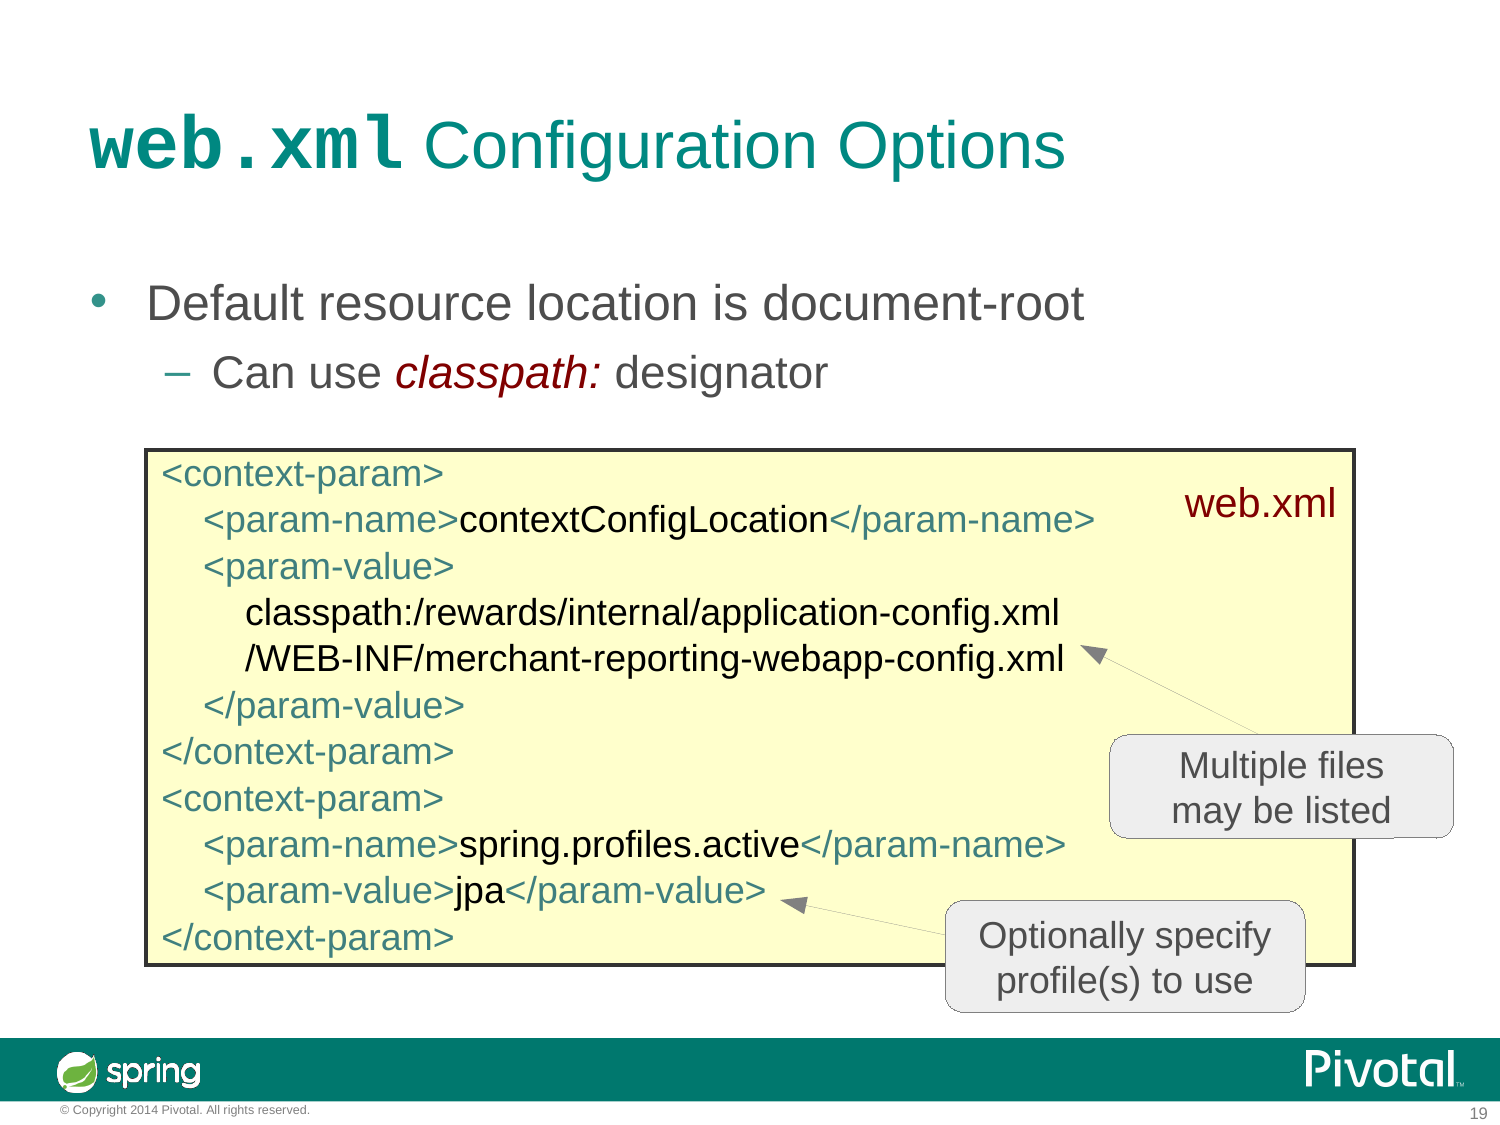

# web.xml Configuration Options
Default resource location is document-root
Can use classpath: designator
<context-param>
 <param-name>contextConfigLocation</param-name>
 <param-value>
 classpath:/rewards/internal/application-config.xml
 /WEB-INF/merchant-reporting-webapp-config.xml
 </param-value>
</context-param>
<context-param>
 <param-name>spring.profiles.active</param-name>
 <param-value>jpa</param-value>
</context-param>
web.xml
Multiple files
may be listed
Optionally specify
profile(s) to use